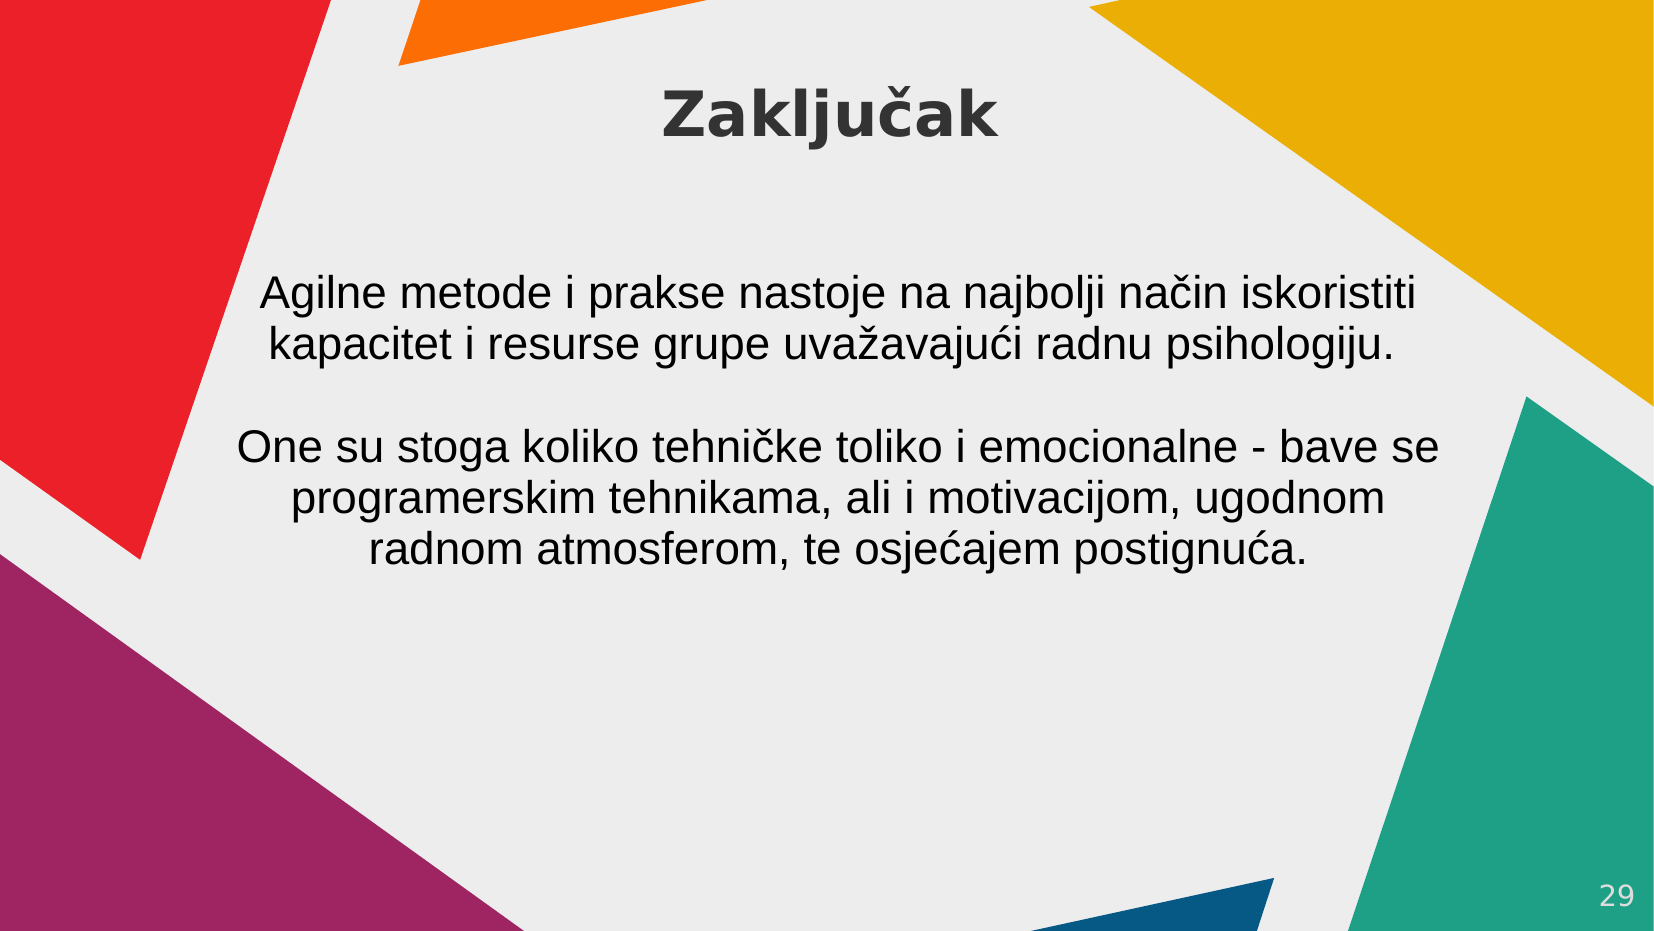

# Zaključak
Agilne metode i prakse nastoje na najbolji način iskoristiti kapacitet i resurse grupe uvažavajući radnu psihologiju.
One su stoga koliko tehničke toliko i emocionalne - bave se programerskim tehnikama, ali i motivacijom, ugodnom radnom atmosferom, te osjećajem postignuća.
29